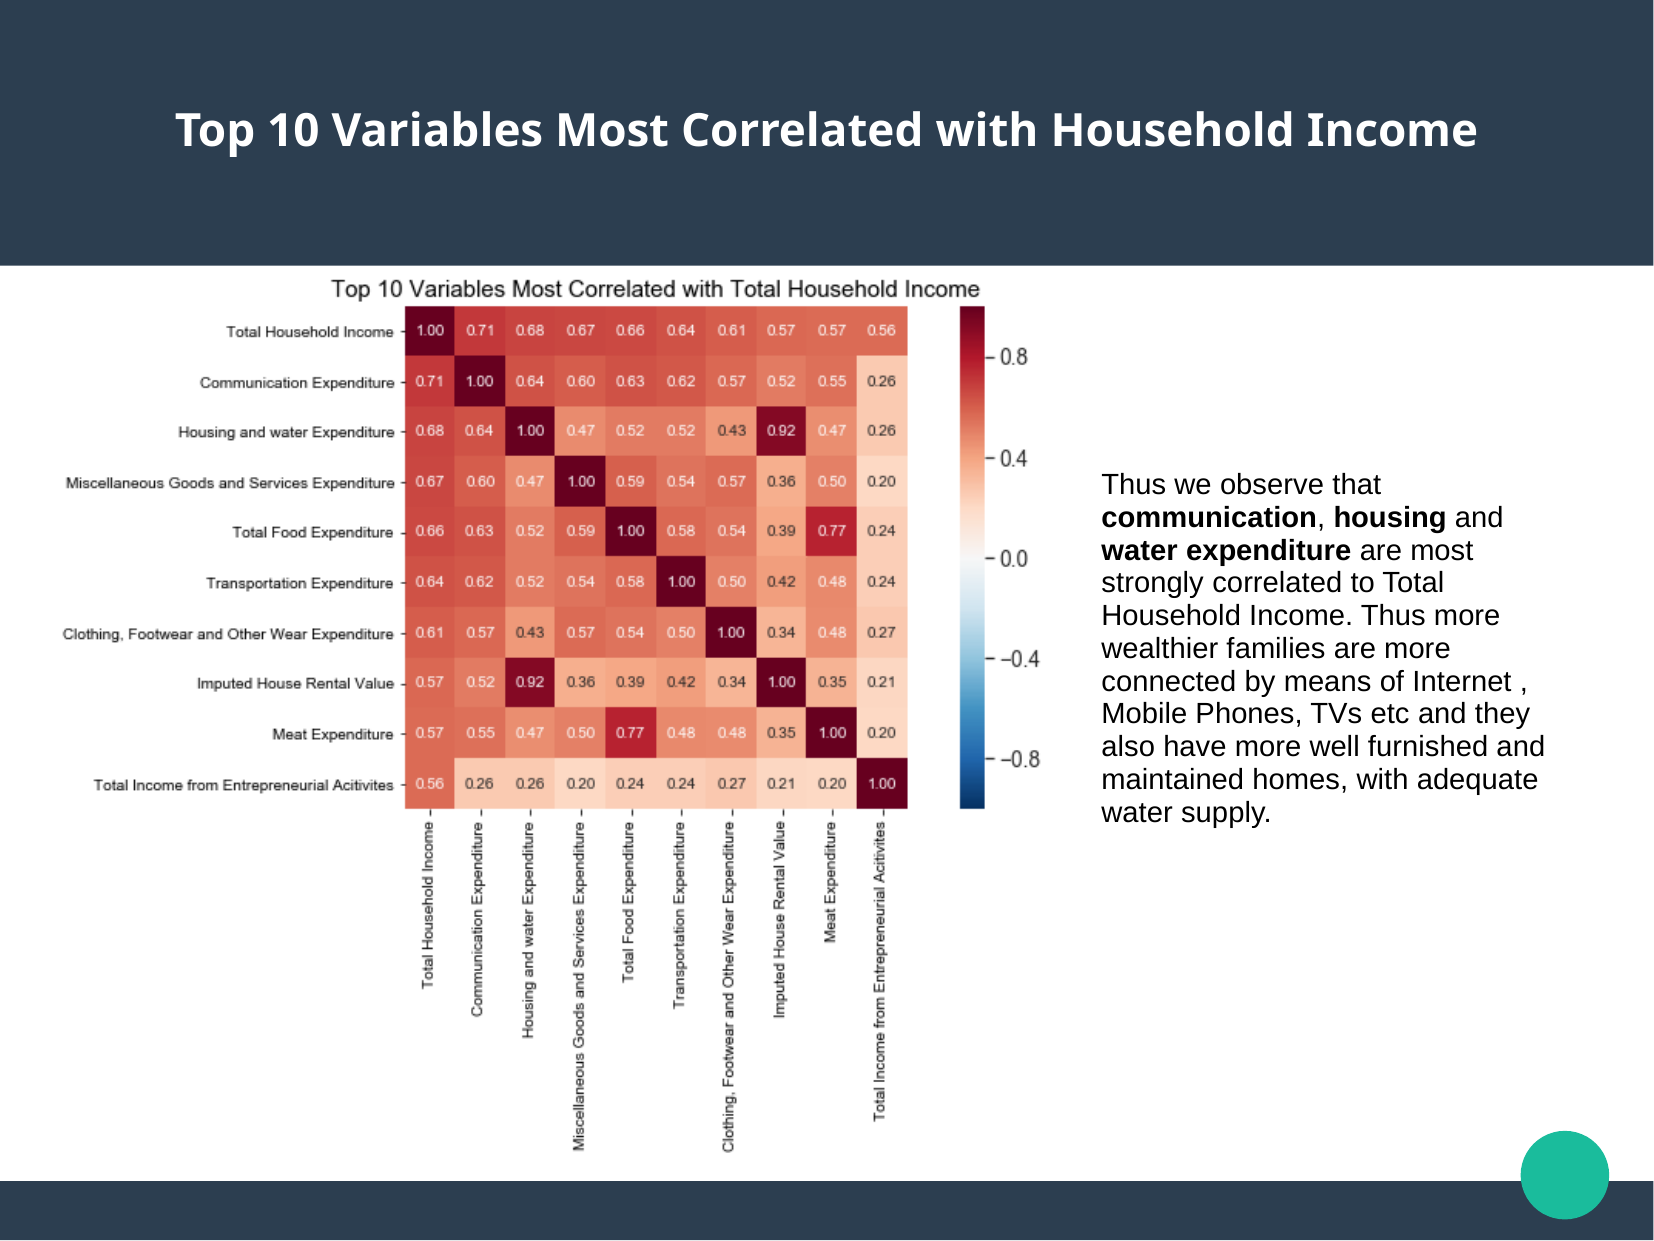

Top 10 Variables Most Correlated with Household Income
Thus we observe that communication, housing and water expenditure are most strongly correlated to Total Household Income. Thus more wealthier families are more connected by means of Internet , Mobile Phones, TVs etc and they also have more well furnished and maintained homes, with adequate water supply.